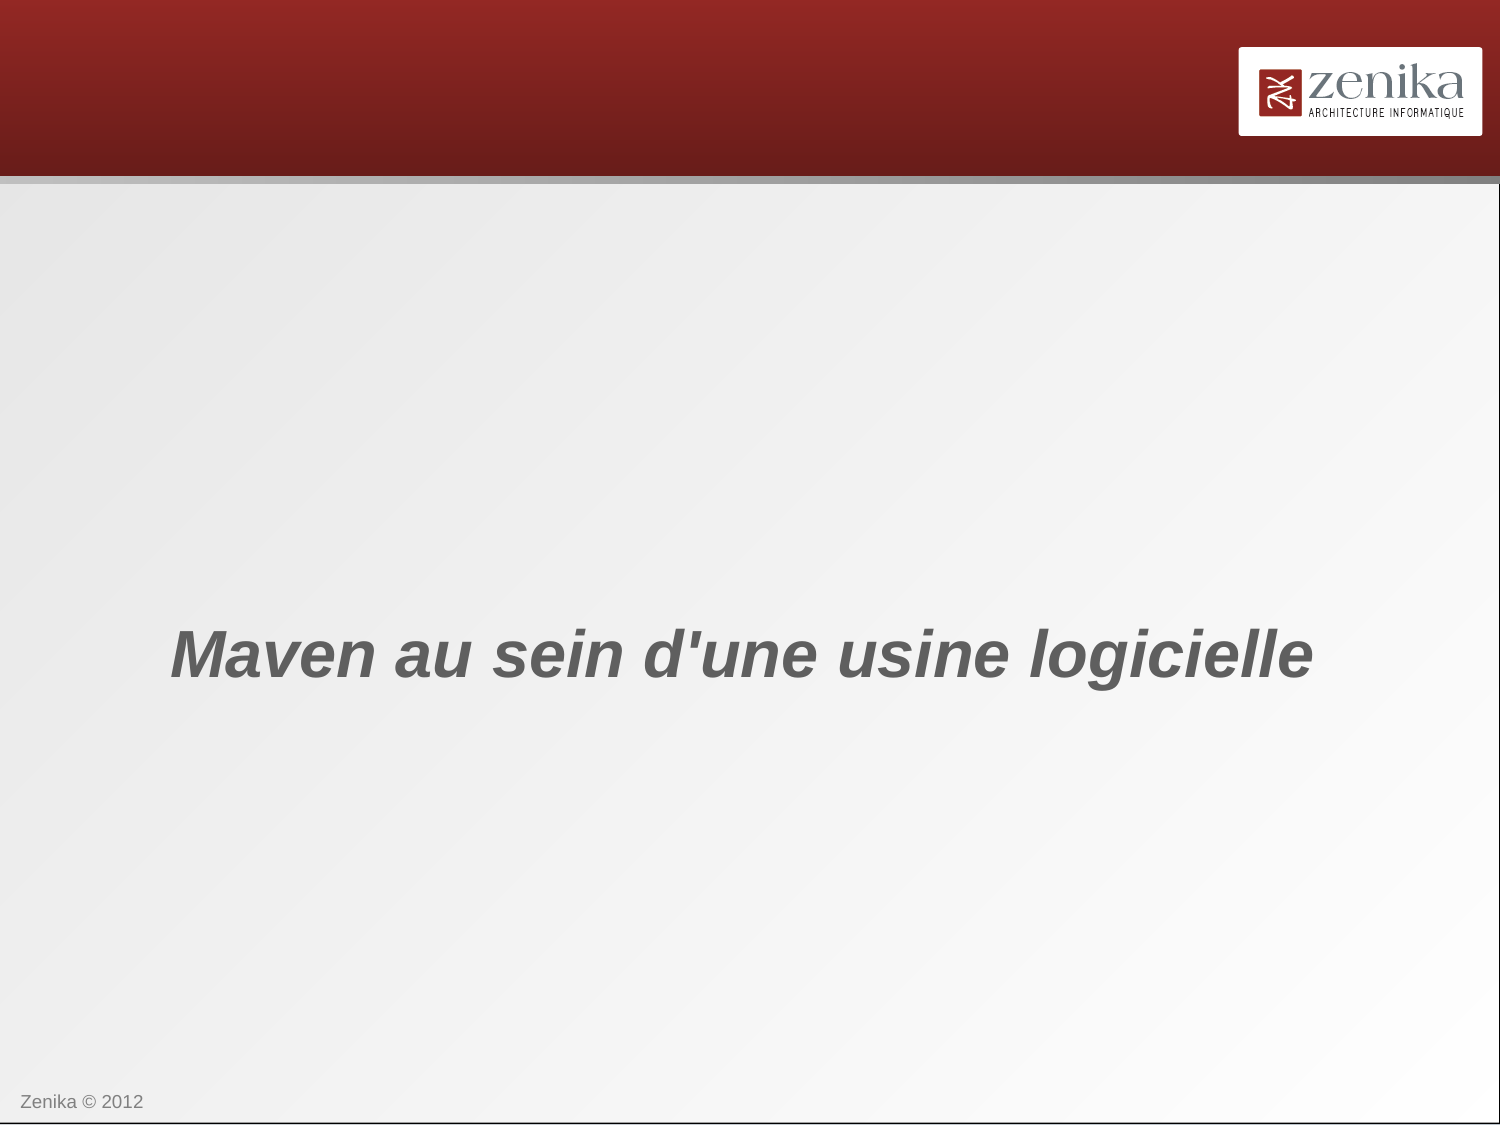

#
Maven au sein d'une usine logicielle